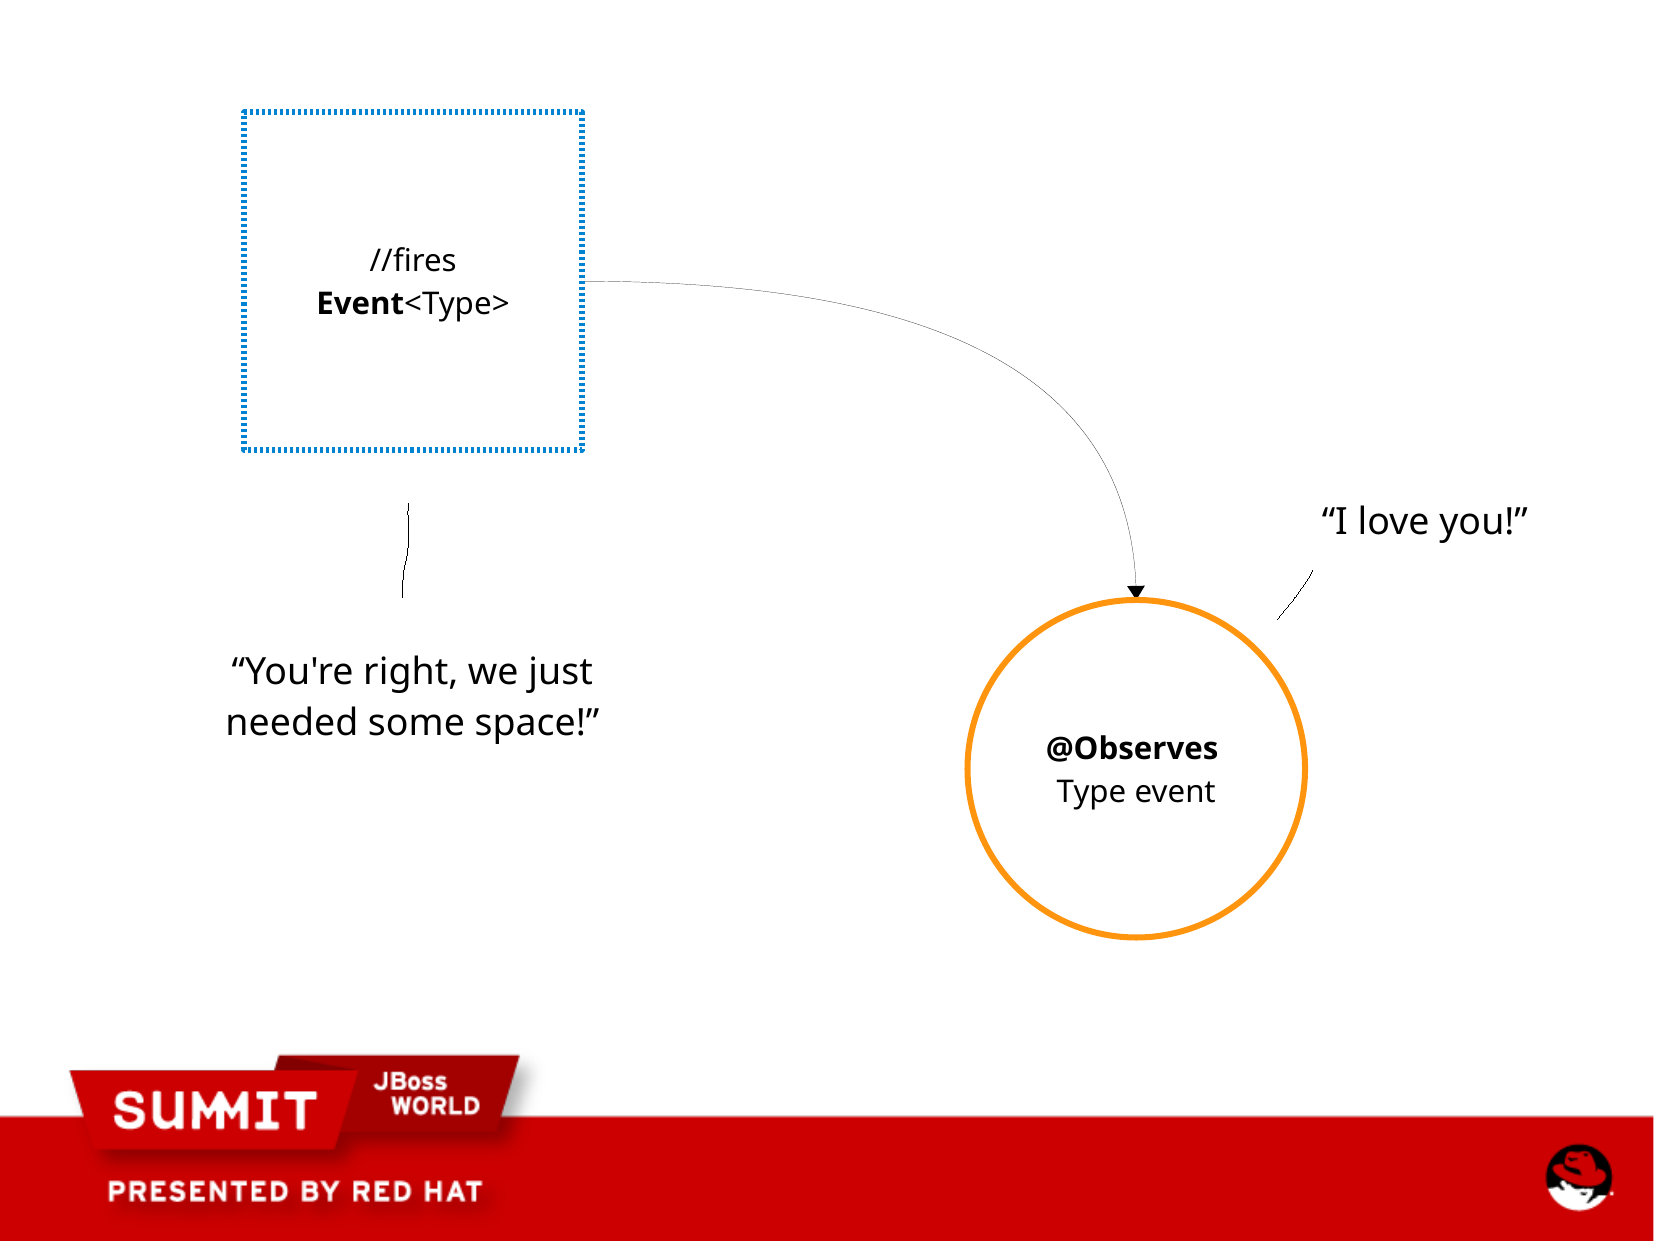

//fires
Event<Type>
“I love you!”
“You're right, we just needed some space!”
@Observes
Type event